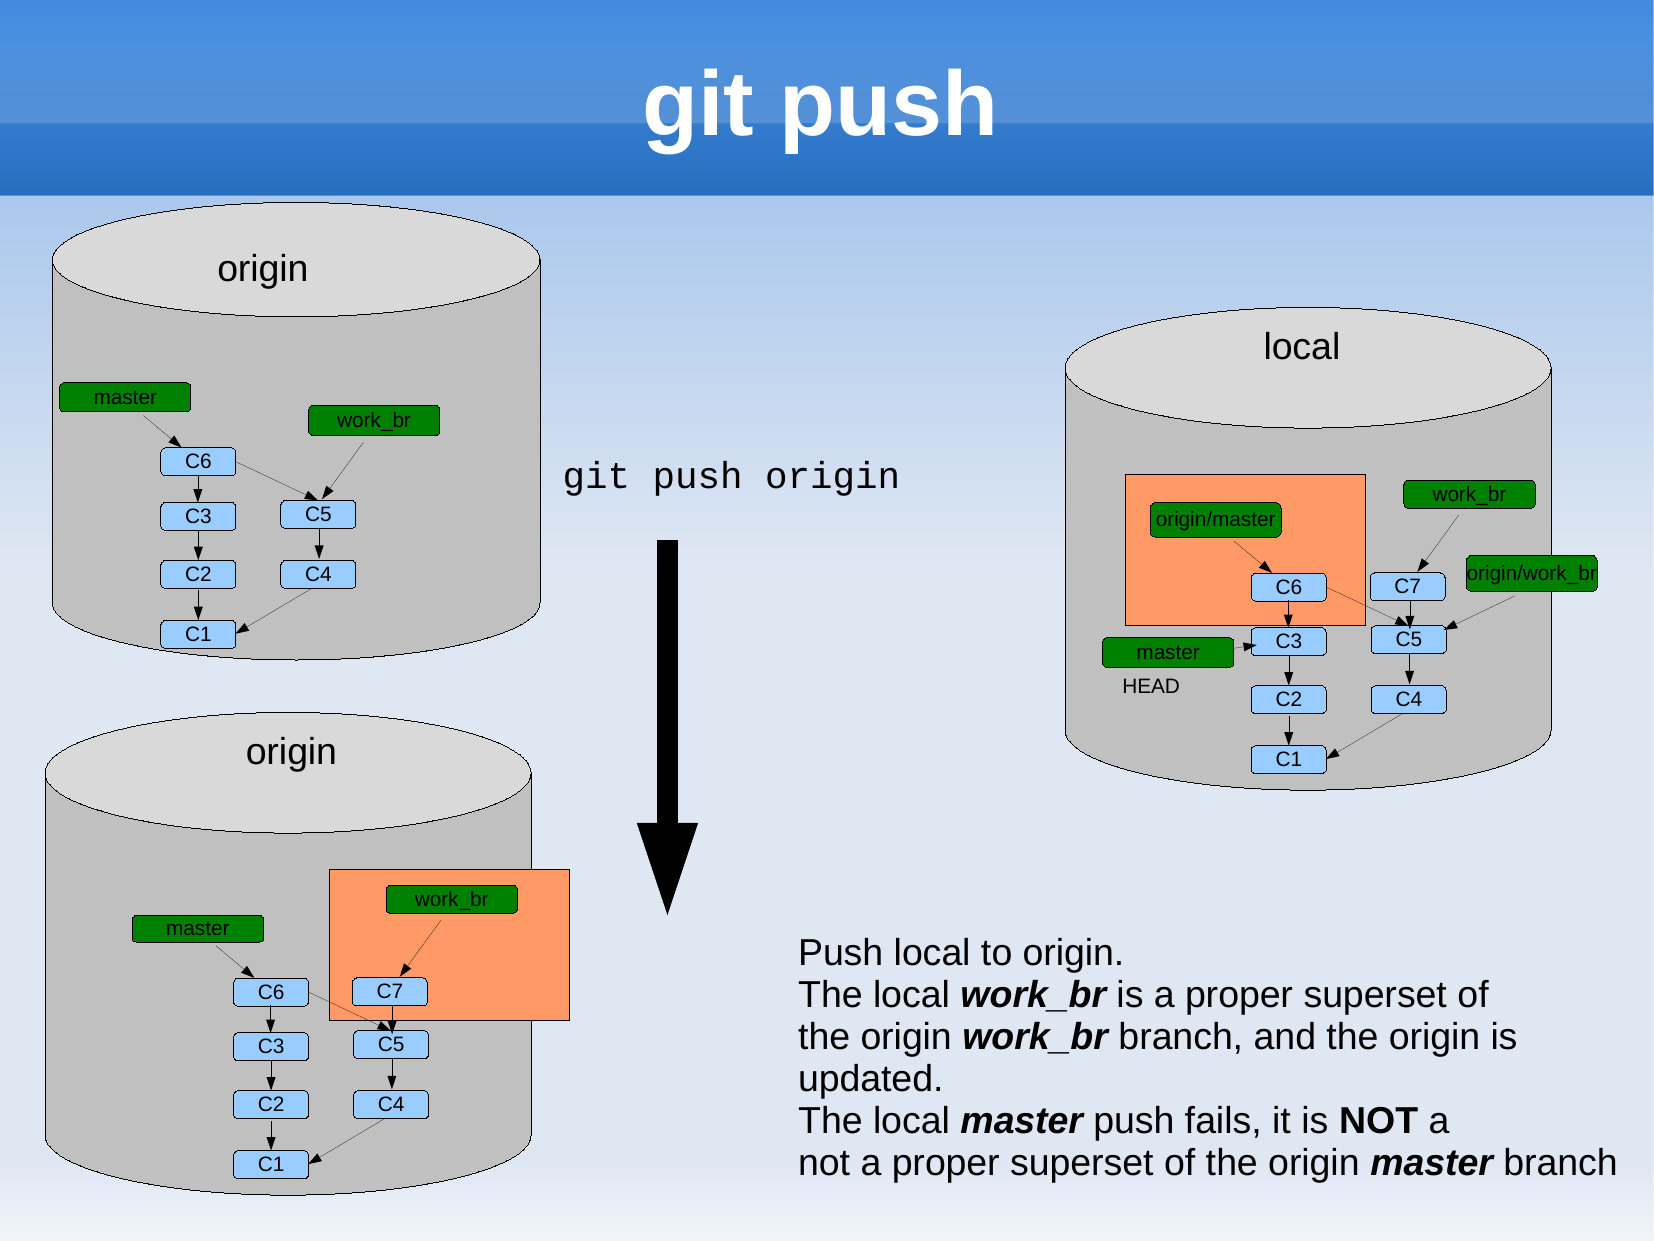

# git push
origin
local
master
work_br
C6
git push origin
work_br
C5
C3
origin/master
origin/work_br
C2
C4
C7
C6
C1
C5
C3
master
HEAD
C2
C4
origin
C1
work_br
master
Push local to origin.
The local work_br is a proper superset of
the origin work_br branch, and the origin is
updated.
The local master push fails, it is NOT a
not a proper superset of the origin master branch
C7
C6
C5
C3
C2
C4
C1